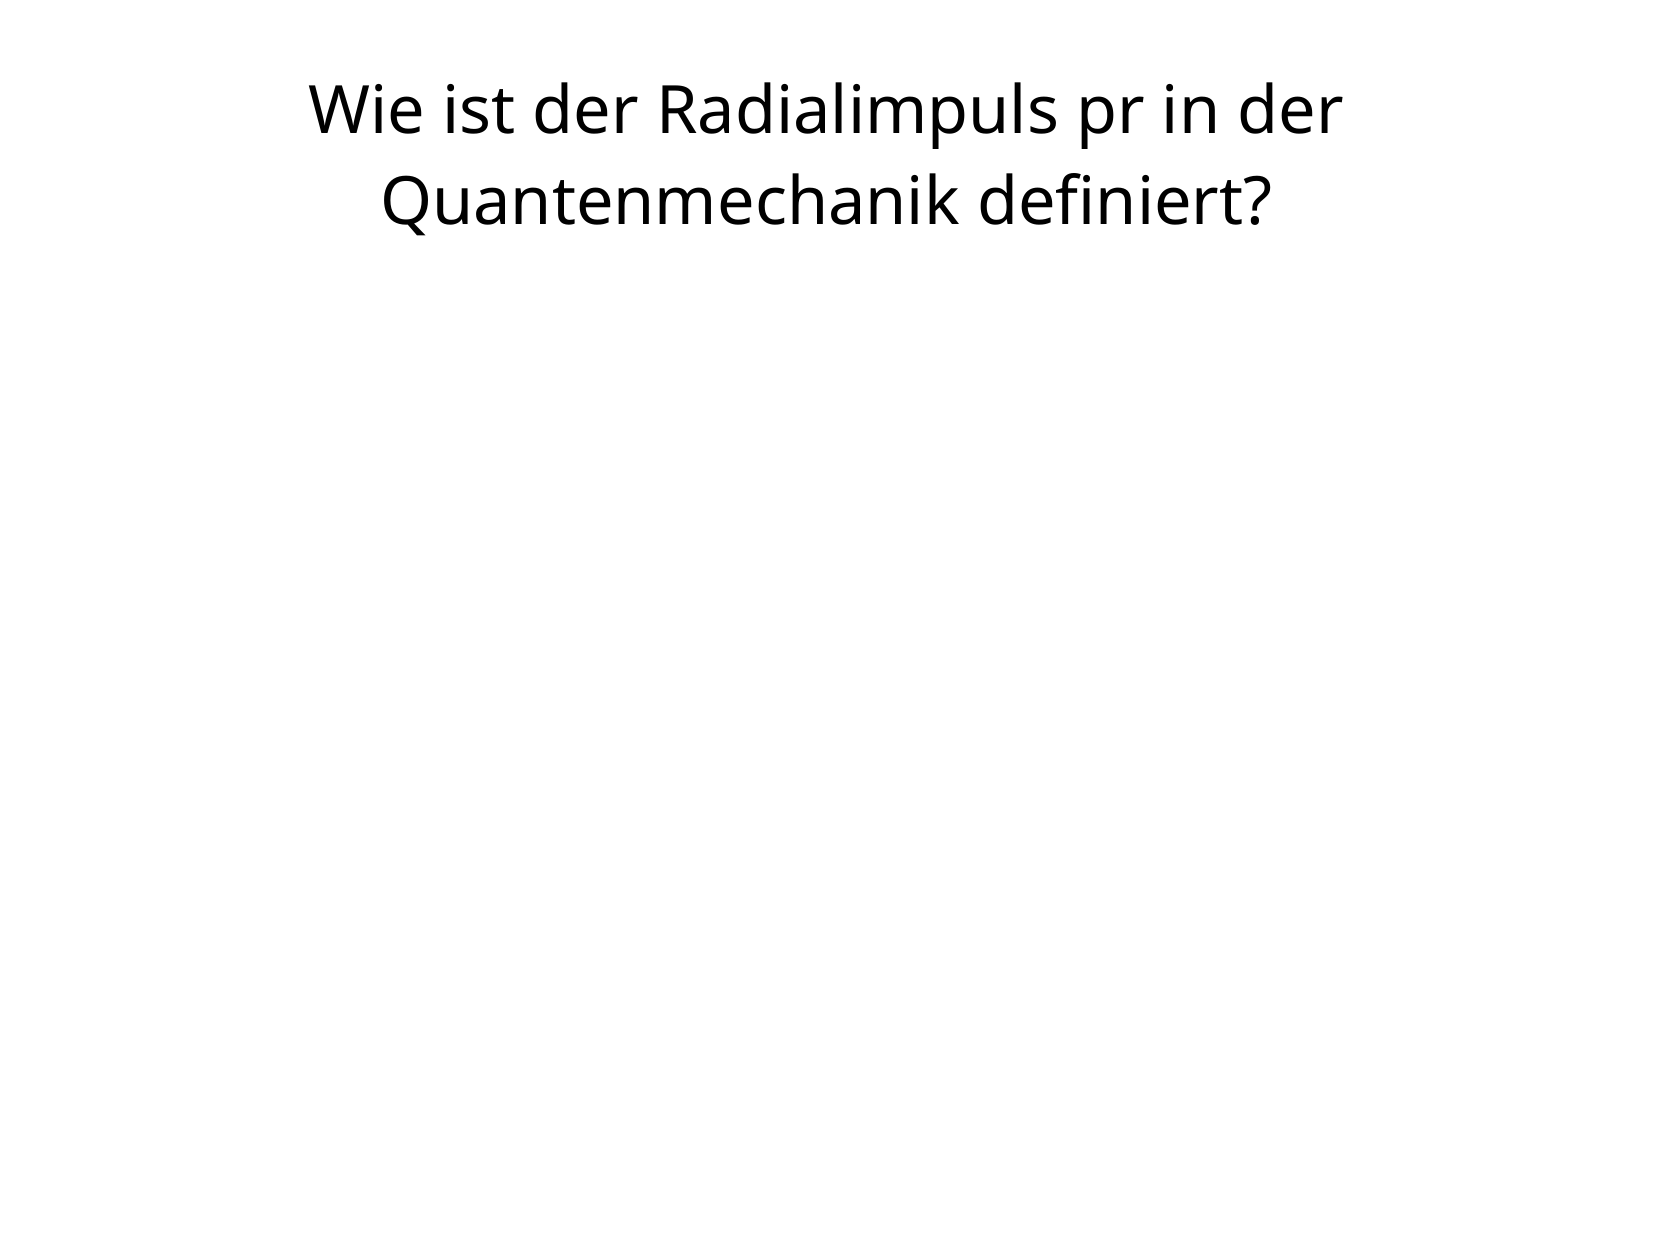

# Wie ist der Radialimpuls pr in der Quantenmechanik definiert?